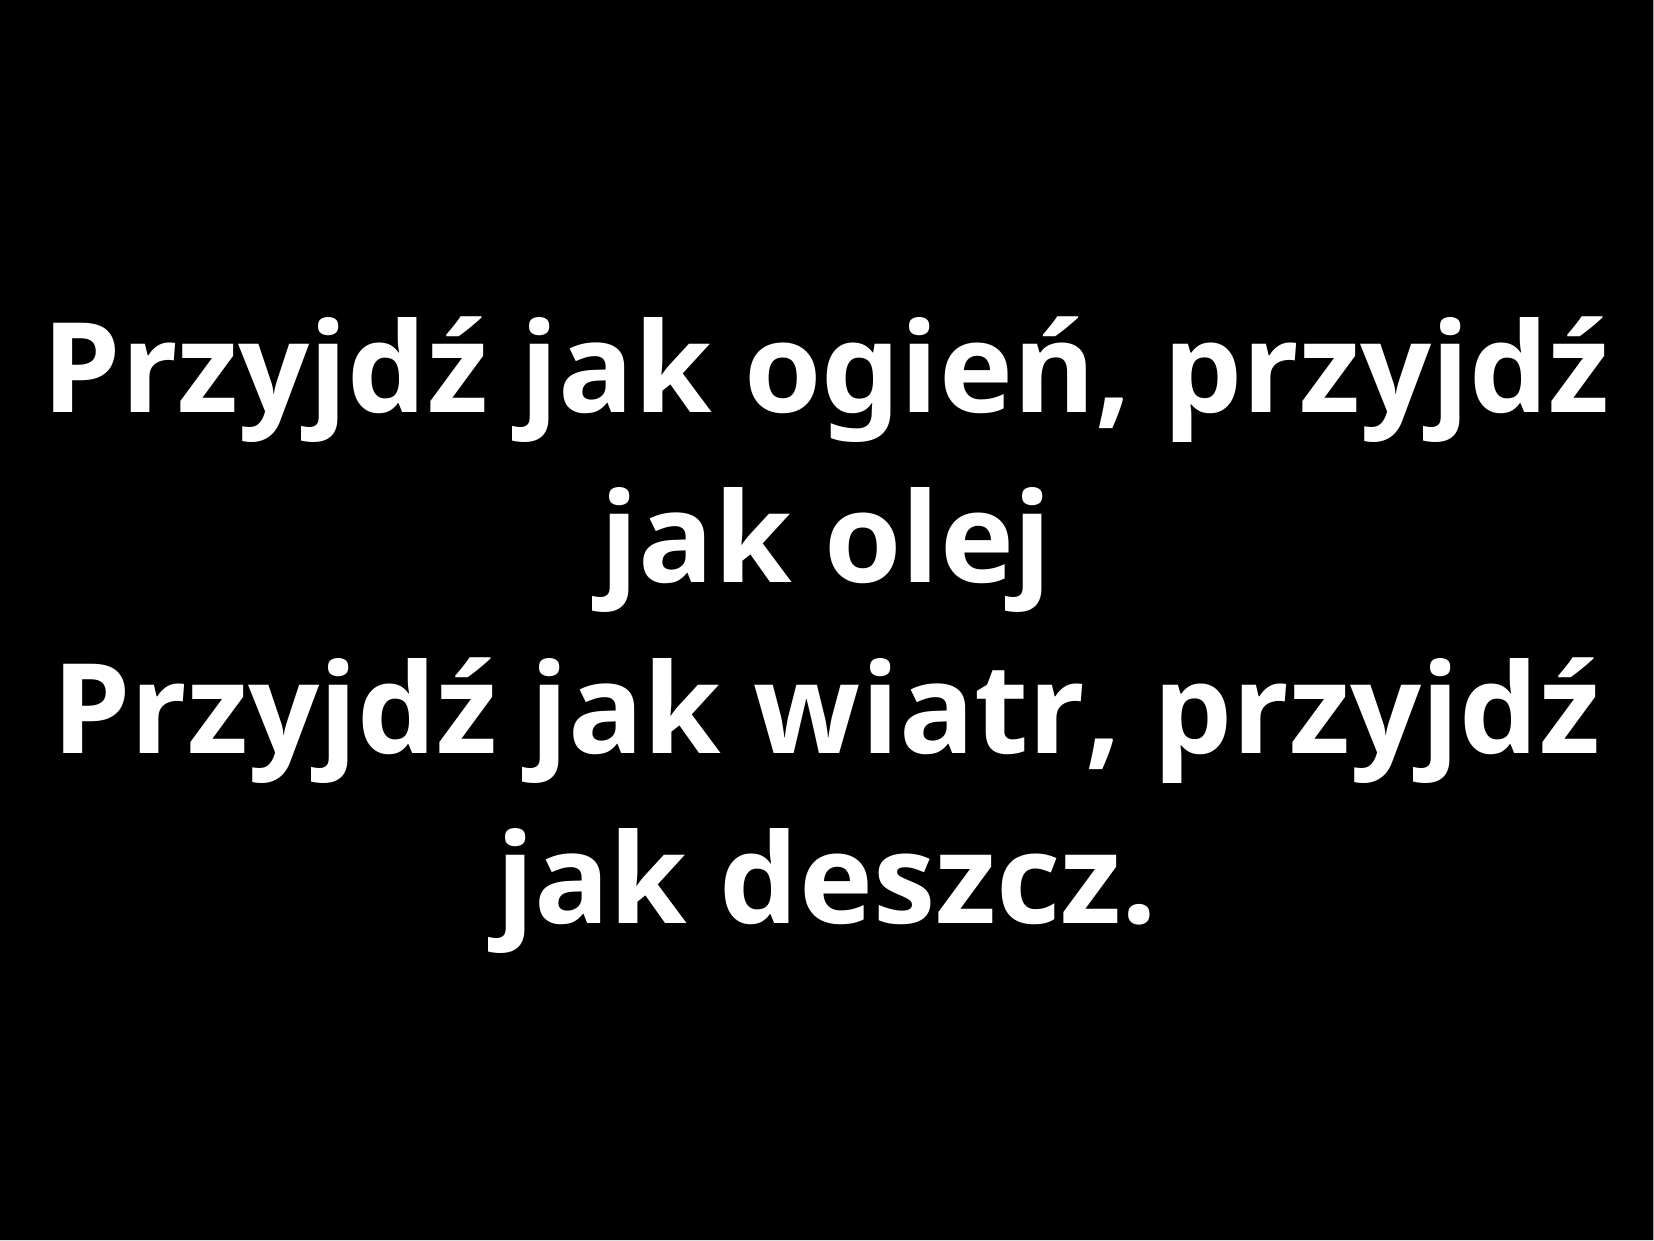

# Przyjdź jak ogień, przyjdź jak olej Przyjdź jak wiatr, przyjdź jak deszcz.